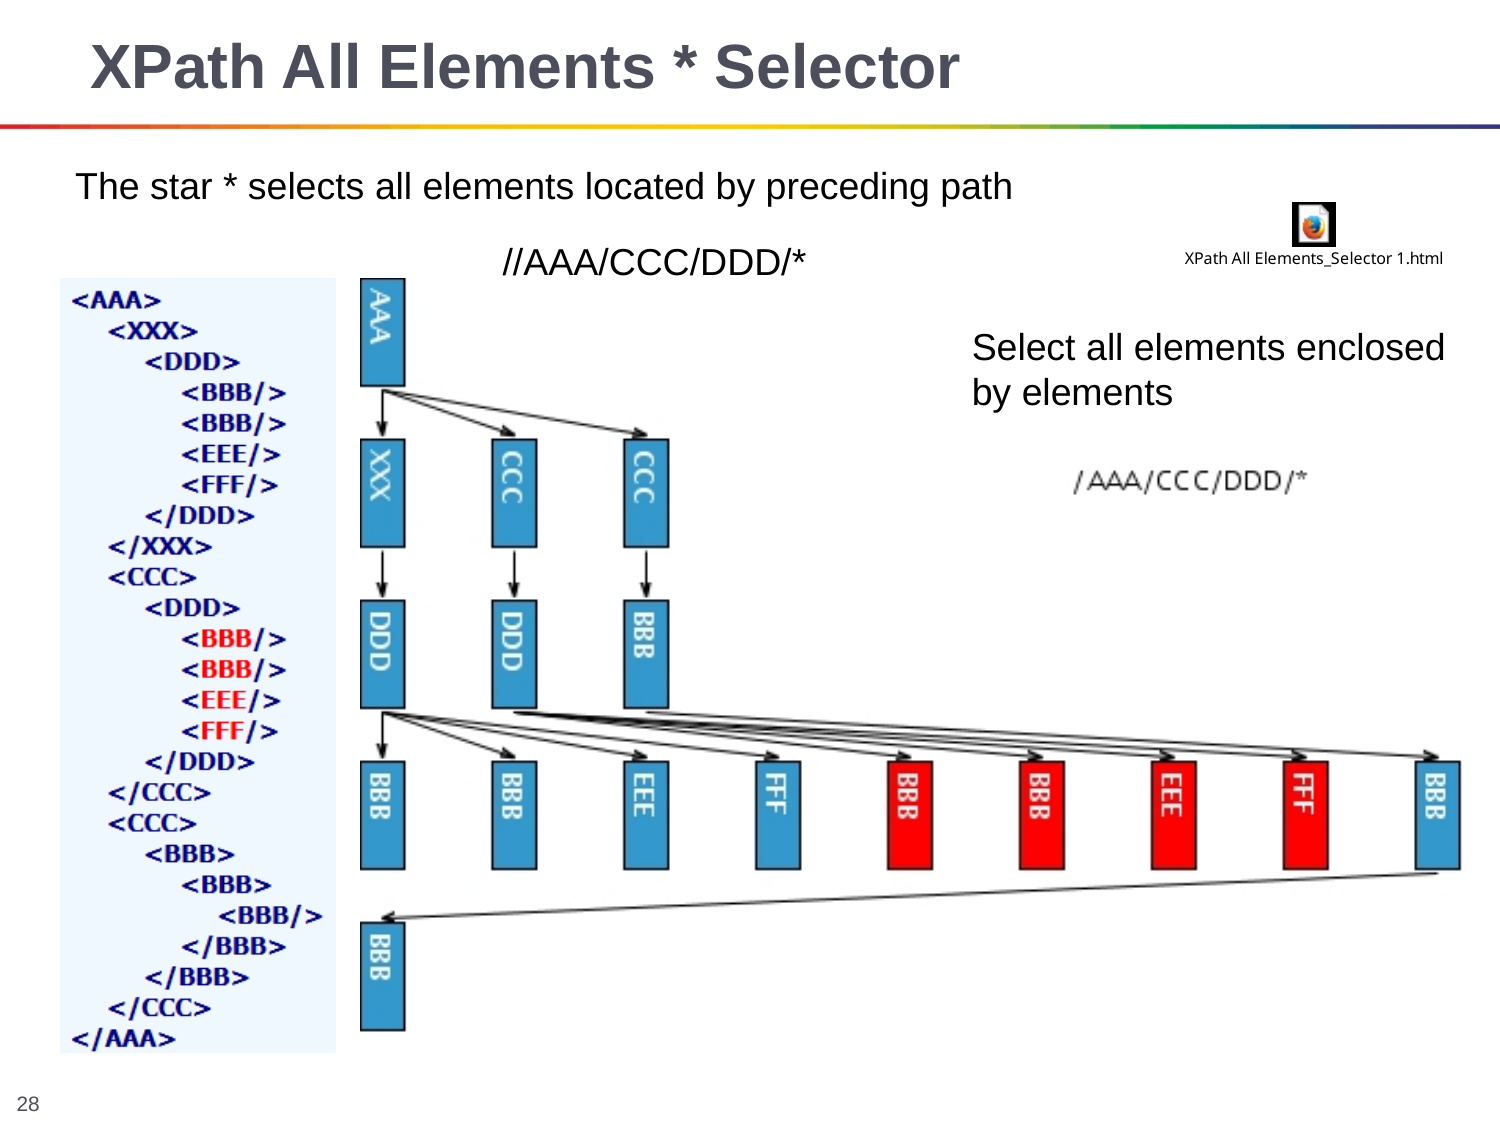

# XPath All Elements * Selector
The star * selects all elements located by preceding path
//AAA/CCC/DDD/*
Select all elements enclosed by elements